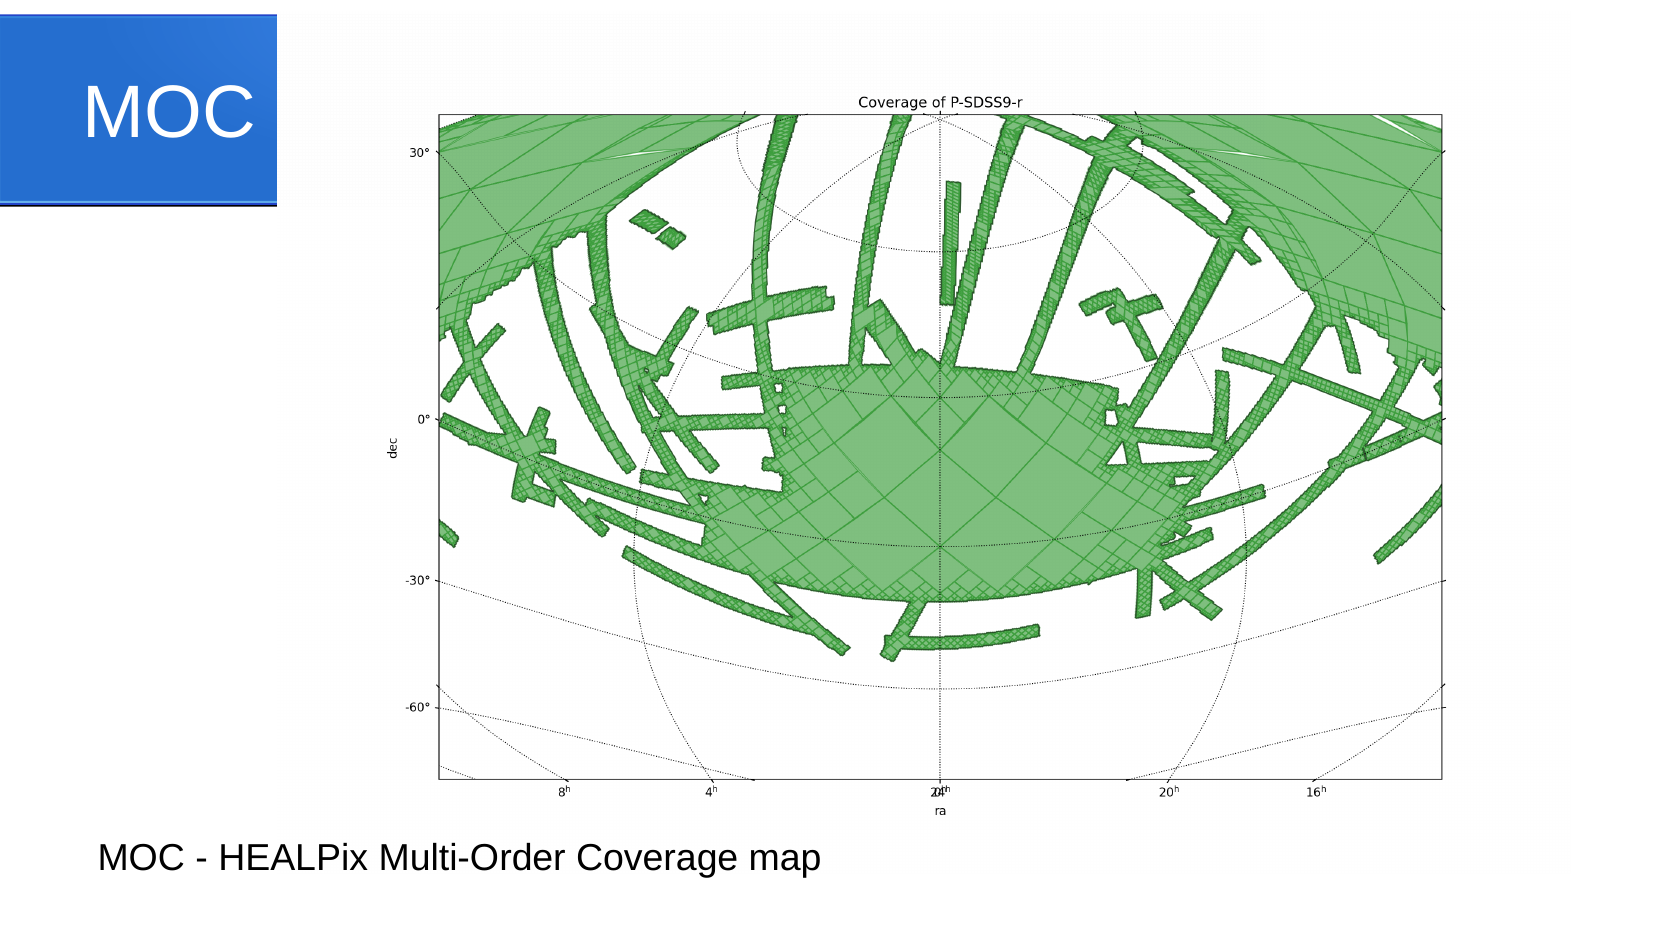

# MOC
MOC - HEALPix Multi-Order Coverage map